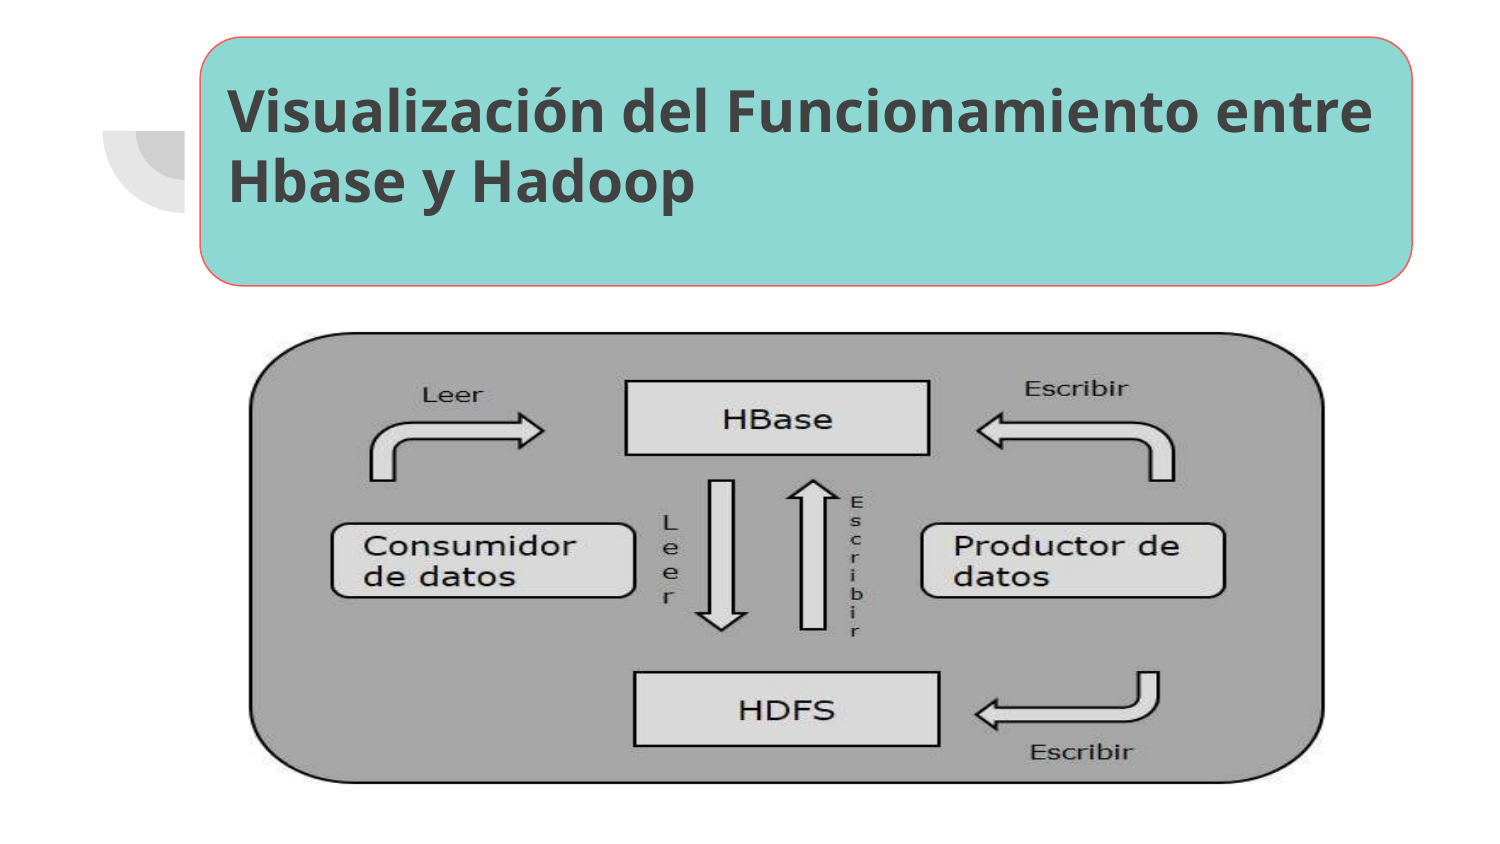

Visualización del Funcionamiento entre Hbase y Hadoop
#